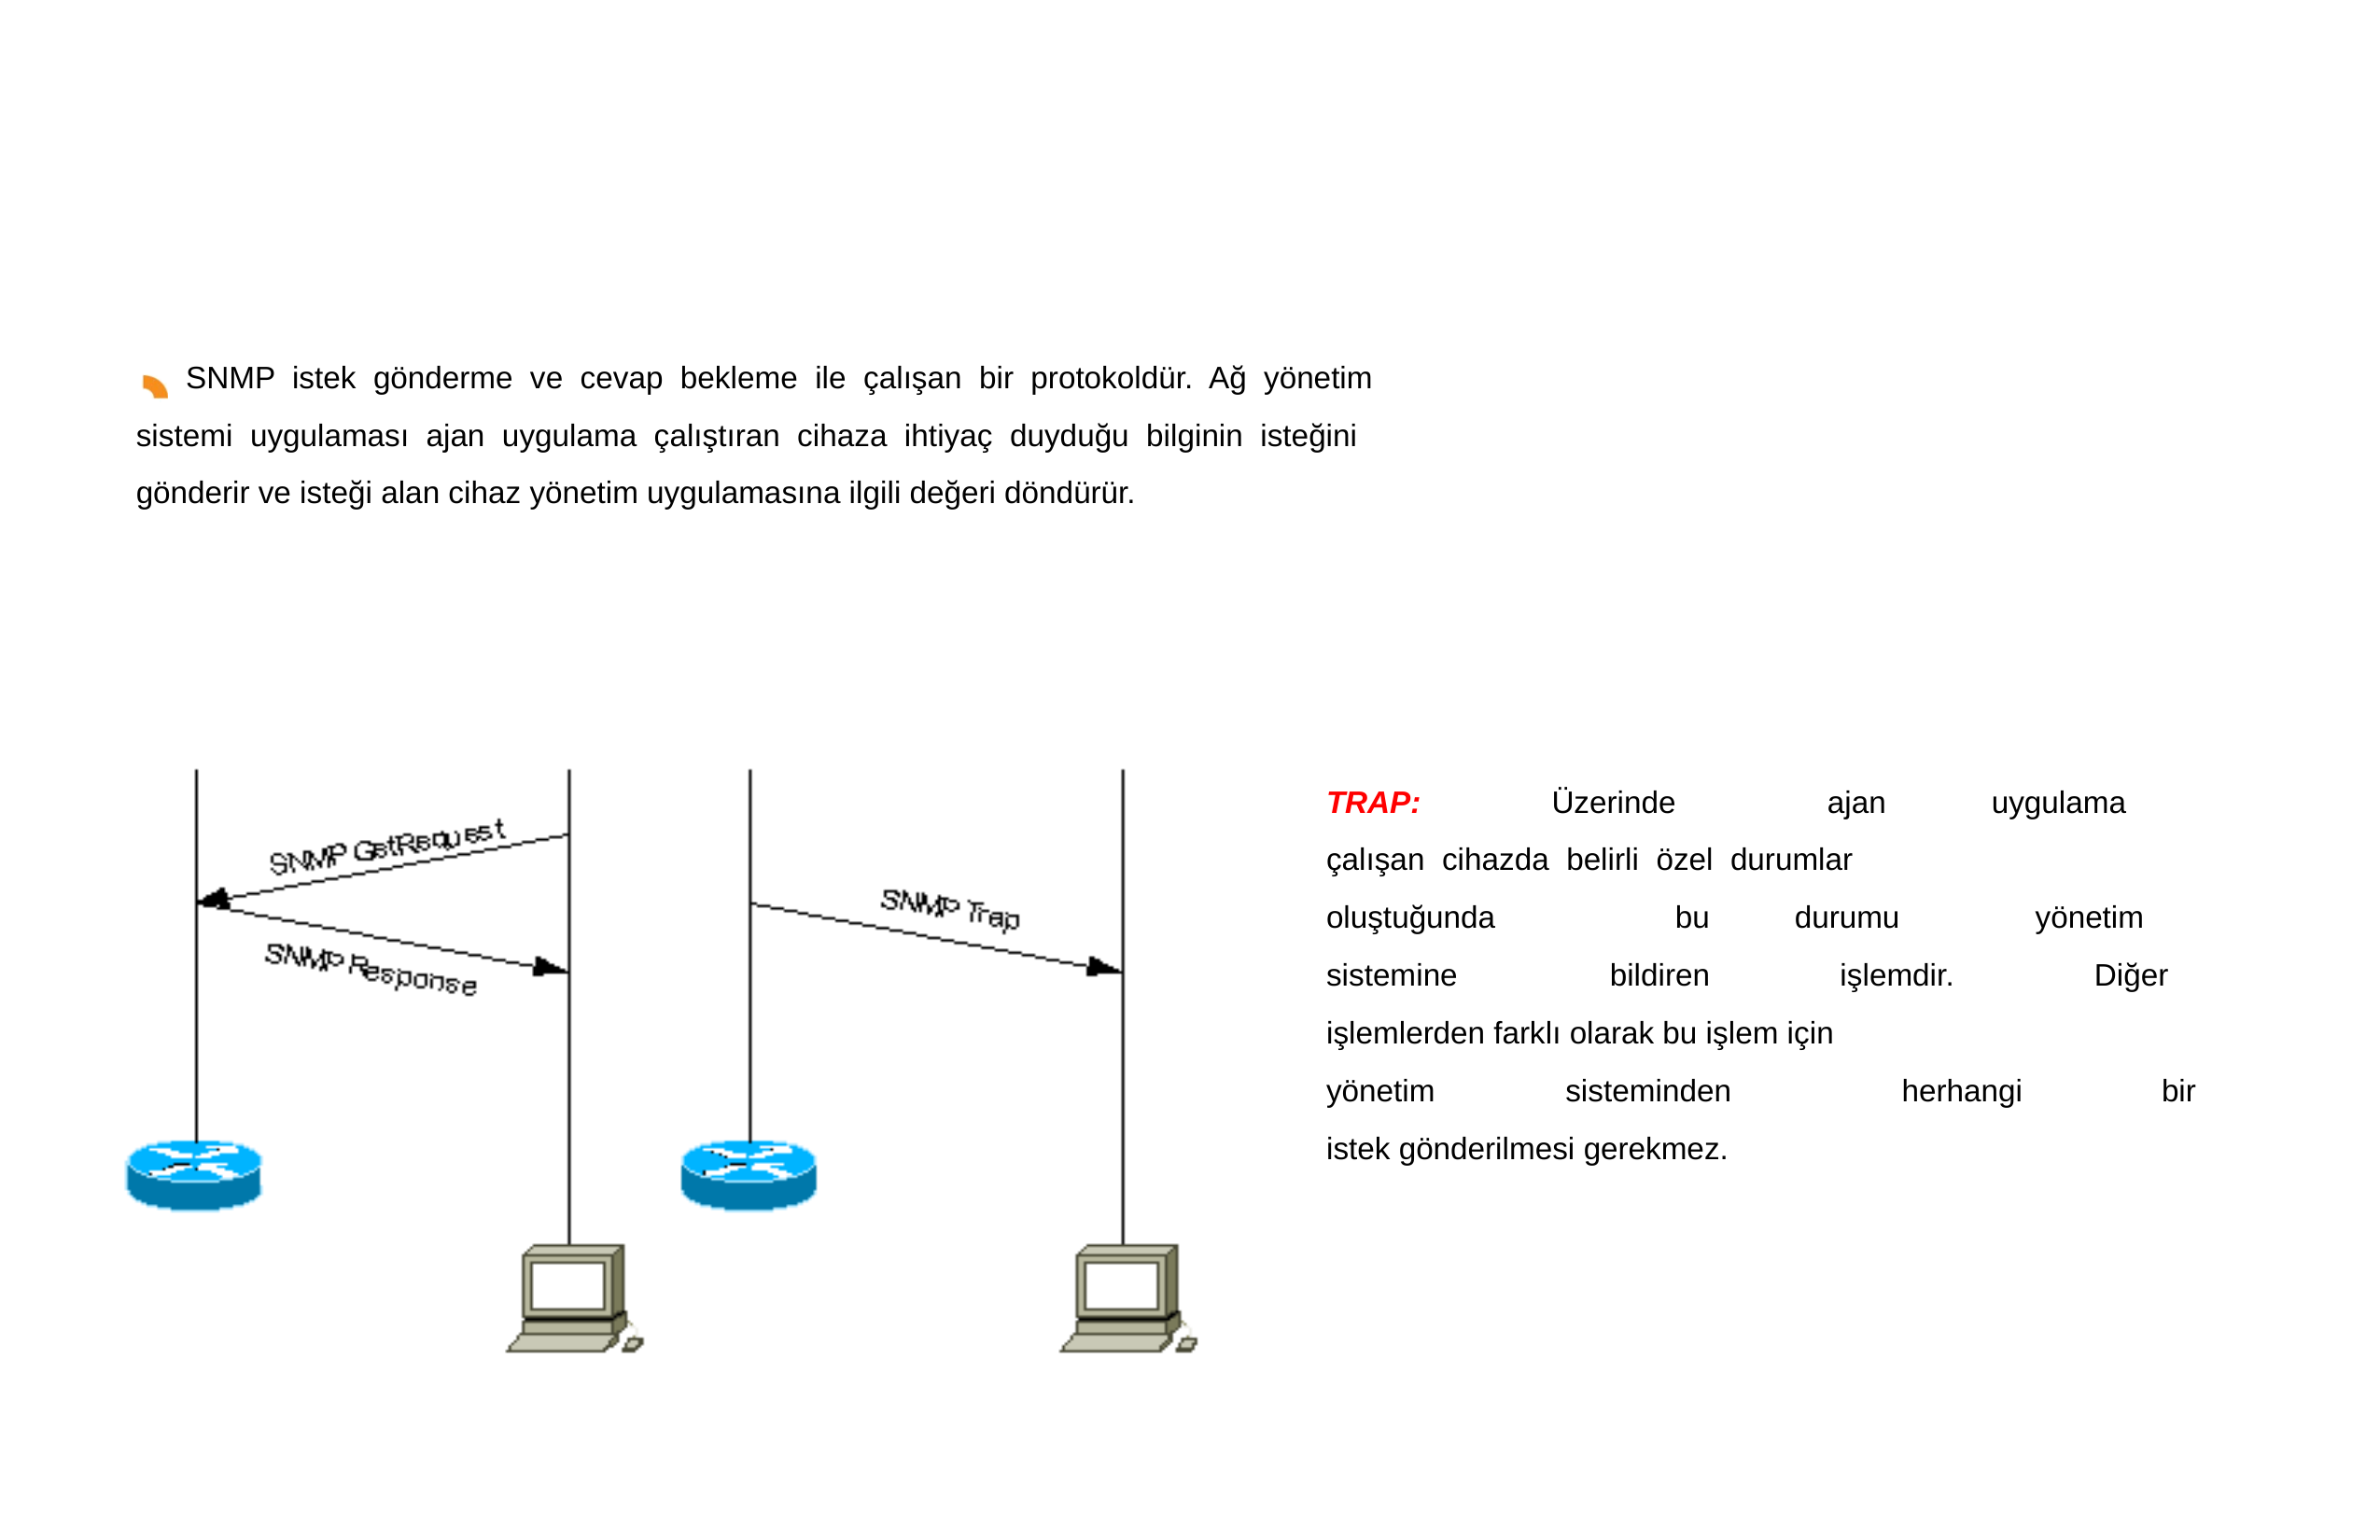

SNMP istek gönderme ve cevap bekleme ile çalışan bir protokoldür. Ağ yönetim
sistemi uygulaması ajan uygulama çalıştıran cihaza ihtiyaç duyduğu bilginin isteğini
gönderir ve isteği alan cihaz yönetim uygulamasına ilgili değeri döndürür.
TRAP:
Üzerinde
ajan
uygulama
çalışan cihazda belirli özel durumlar
oluştuğunda
bu
durumu
yönetim
sistemine
bildiren
işlemdir.
Diğer
işlemlerden farklı olarak bu işlem için
yönetim
sisteminden
herhangi
bir
istek gönderilmesi gerekmez.